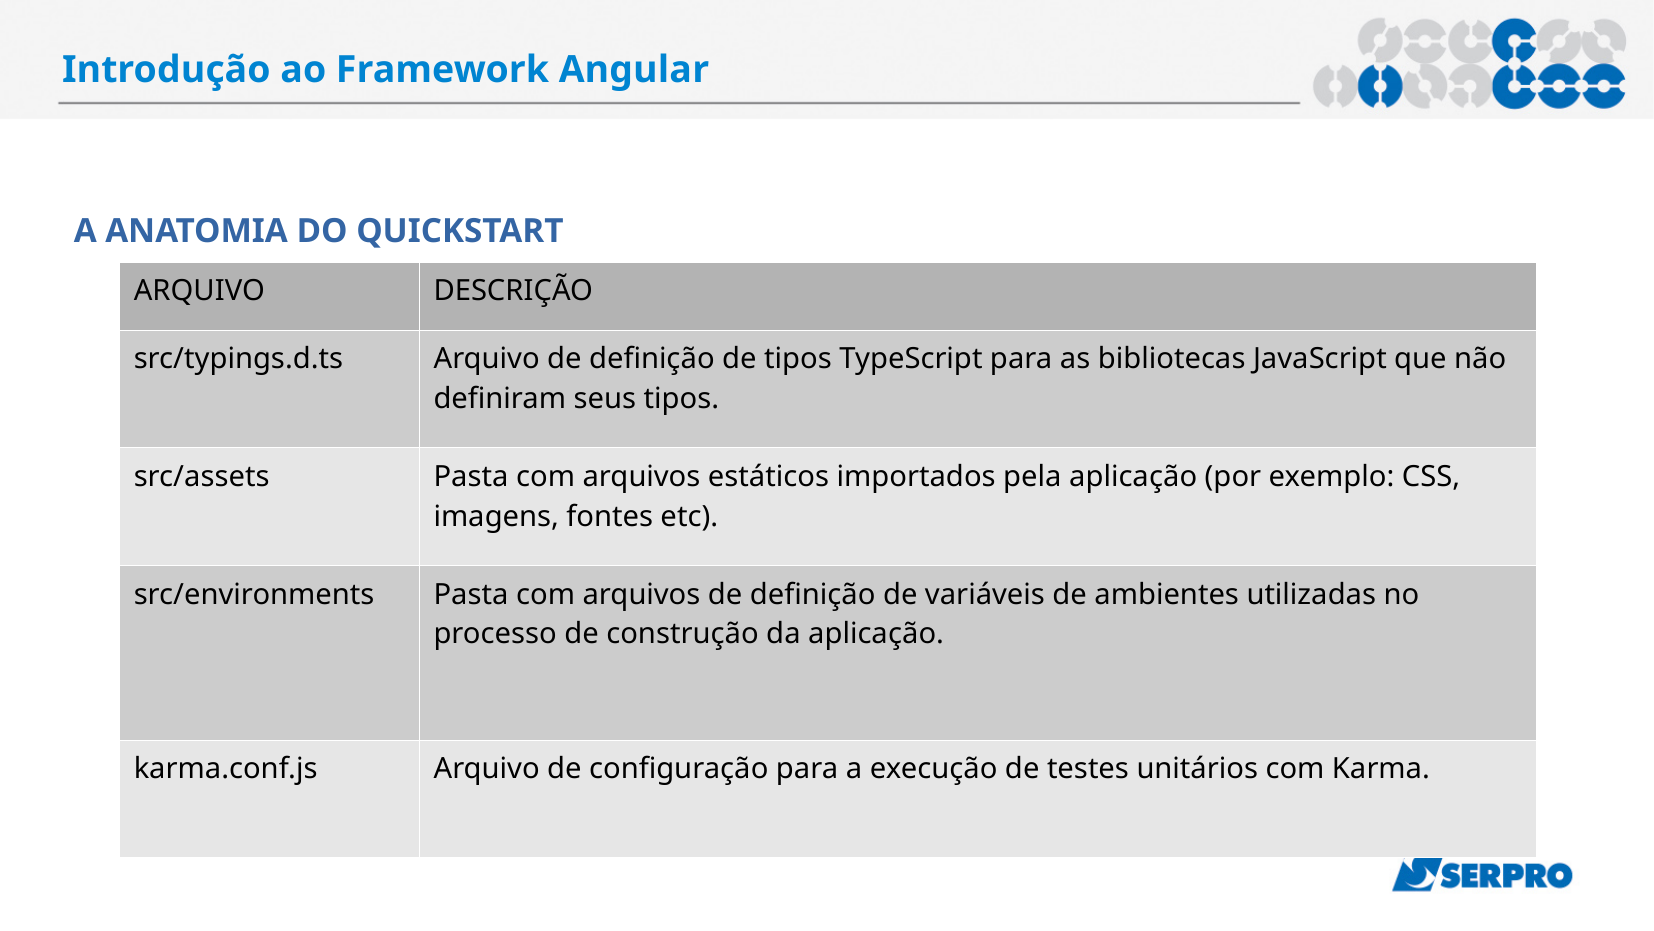

Introdução ao Framework Angular
A ANATOMIA DO QUICKSTART
| ARQUIVO | DESCRIÇÃO |
| --- | --- |
| src/typings.d.ts | Arquivo de definição de tipos TypeScript para as bibliotecas JavaScript que não definiram seus tipos. |
| src/assets | Pasta com arquivos estáticos importados pela aplicação (por exemplo: CSS, imagens, fontes etc). |
| src/environments | Pasta com arquivos de definição de variáveis de ambientes utilizadas no processo de construção da aplicação. |
| karma.conf.js | Arquivo de configuração para a execução de testes unitários com Karma. |